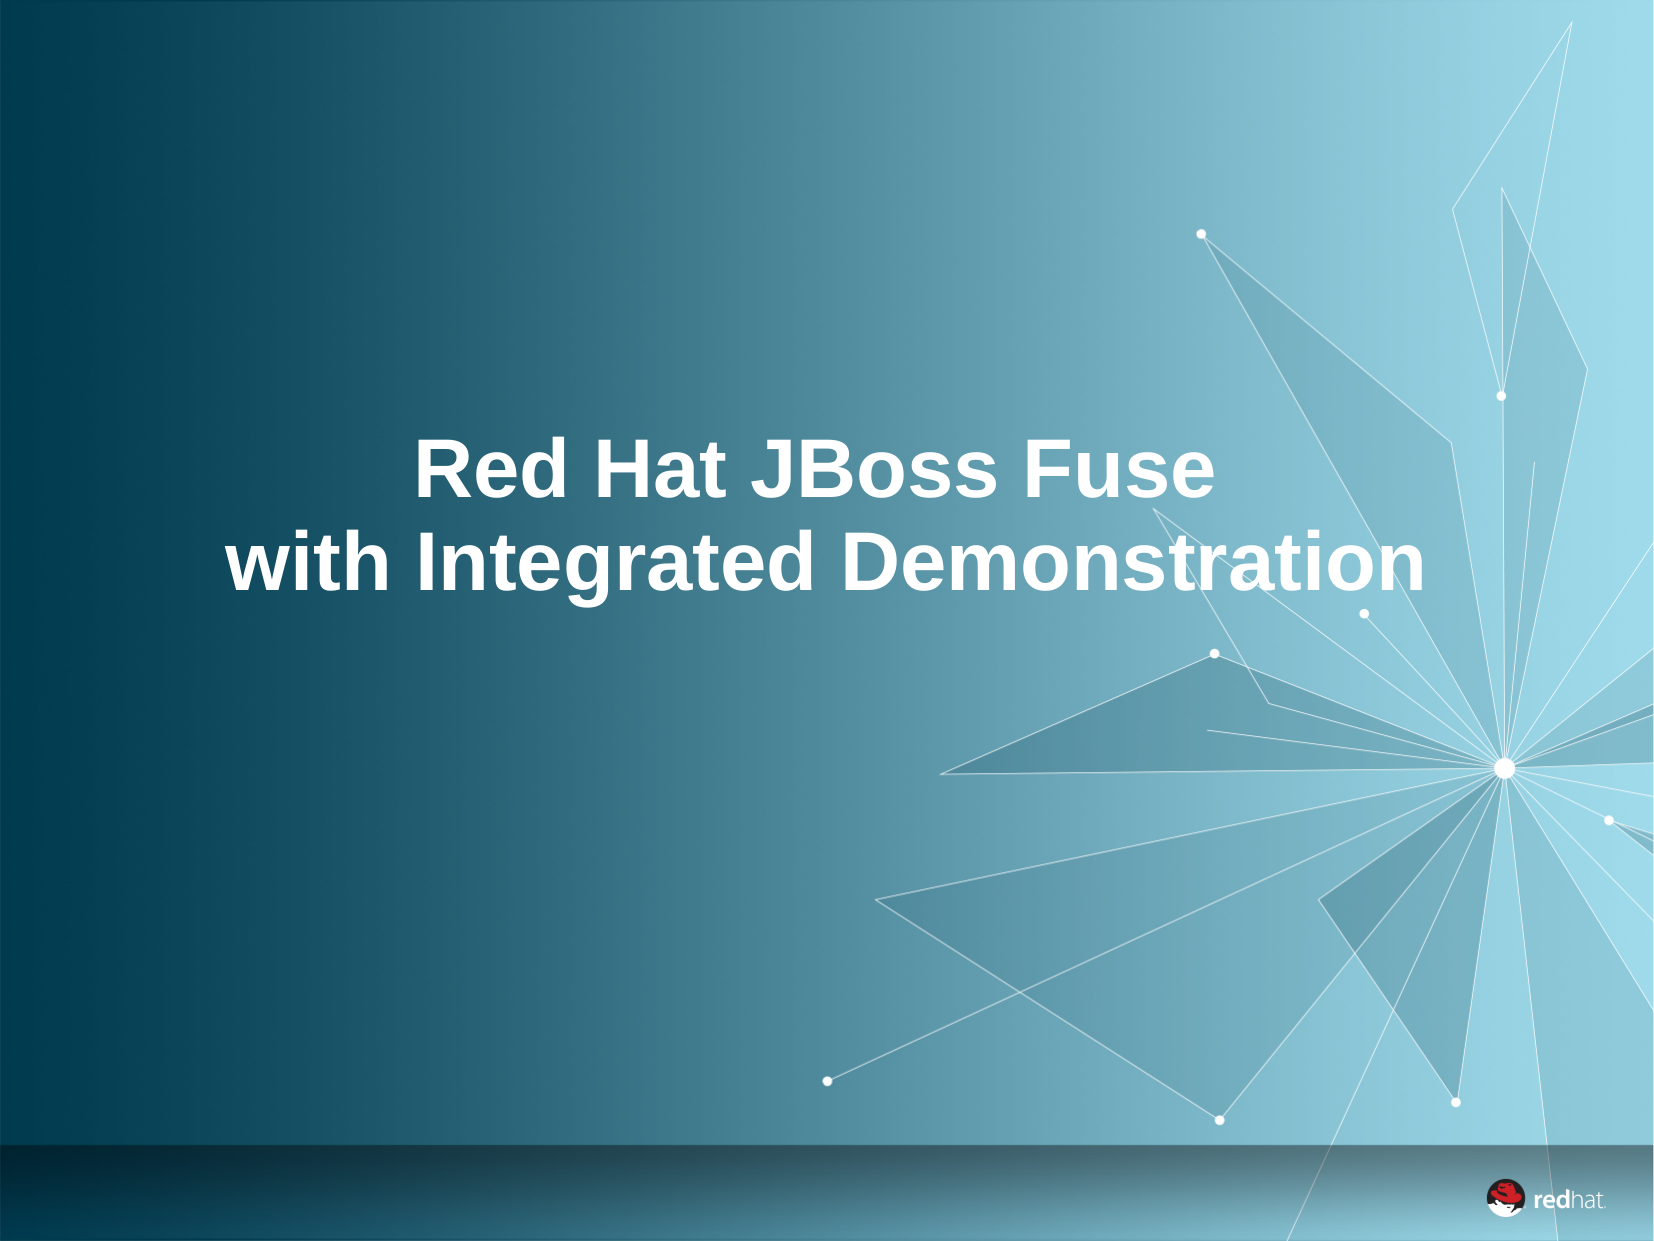

# Red Hat JBoss Fuse with Integrated Demonstration